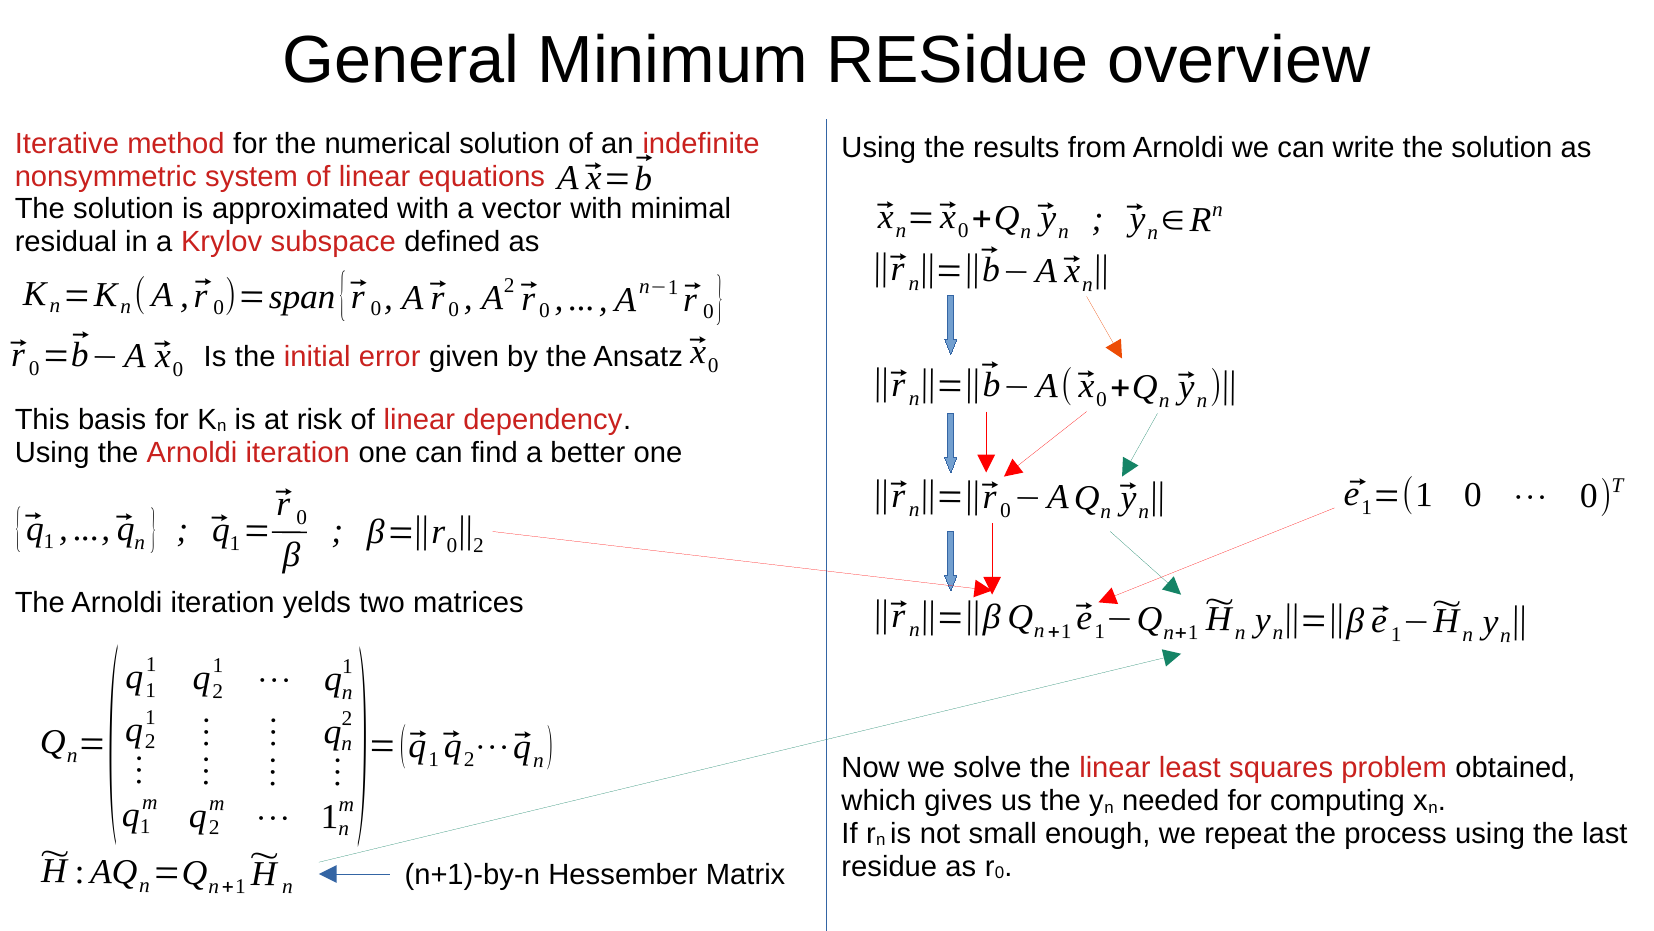

# General Minimum RESidue overview
Iterative method for the numerical solution of an indefinite nonsymmetric system of linear equations
The solution is approximated with a vector with minimal residual in a Krylov subspace defined as
Using the results from Arnoldi we can write the solution as
Is the initial error given by the Ansatz
This basis for Kn is at risk of linear dependency.
Using the Arnoldi iteration one can find a better one
The Arnoldi iteration yelds two matrices
Now we solve the linear least squares problem obtained, which gives us the yn needed for computing xn.
If rn is not small enough, we repeat the process using the last residue as r0.
(n+1)-by-n Hessember Matrix